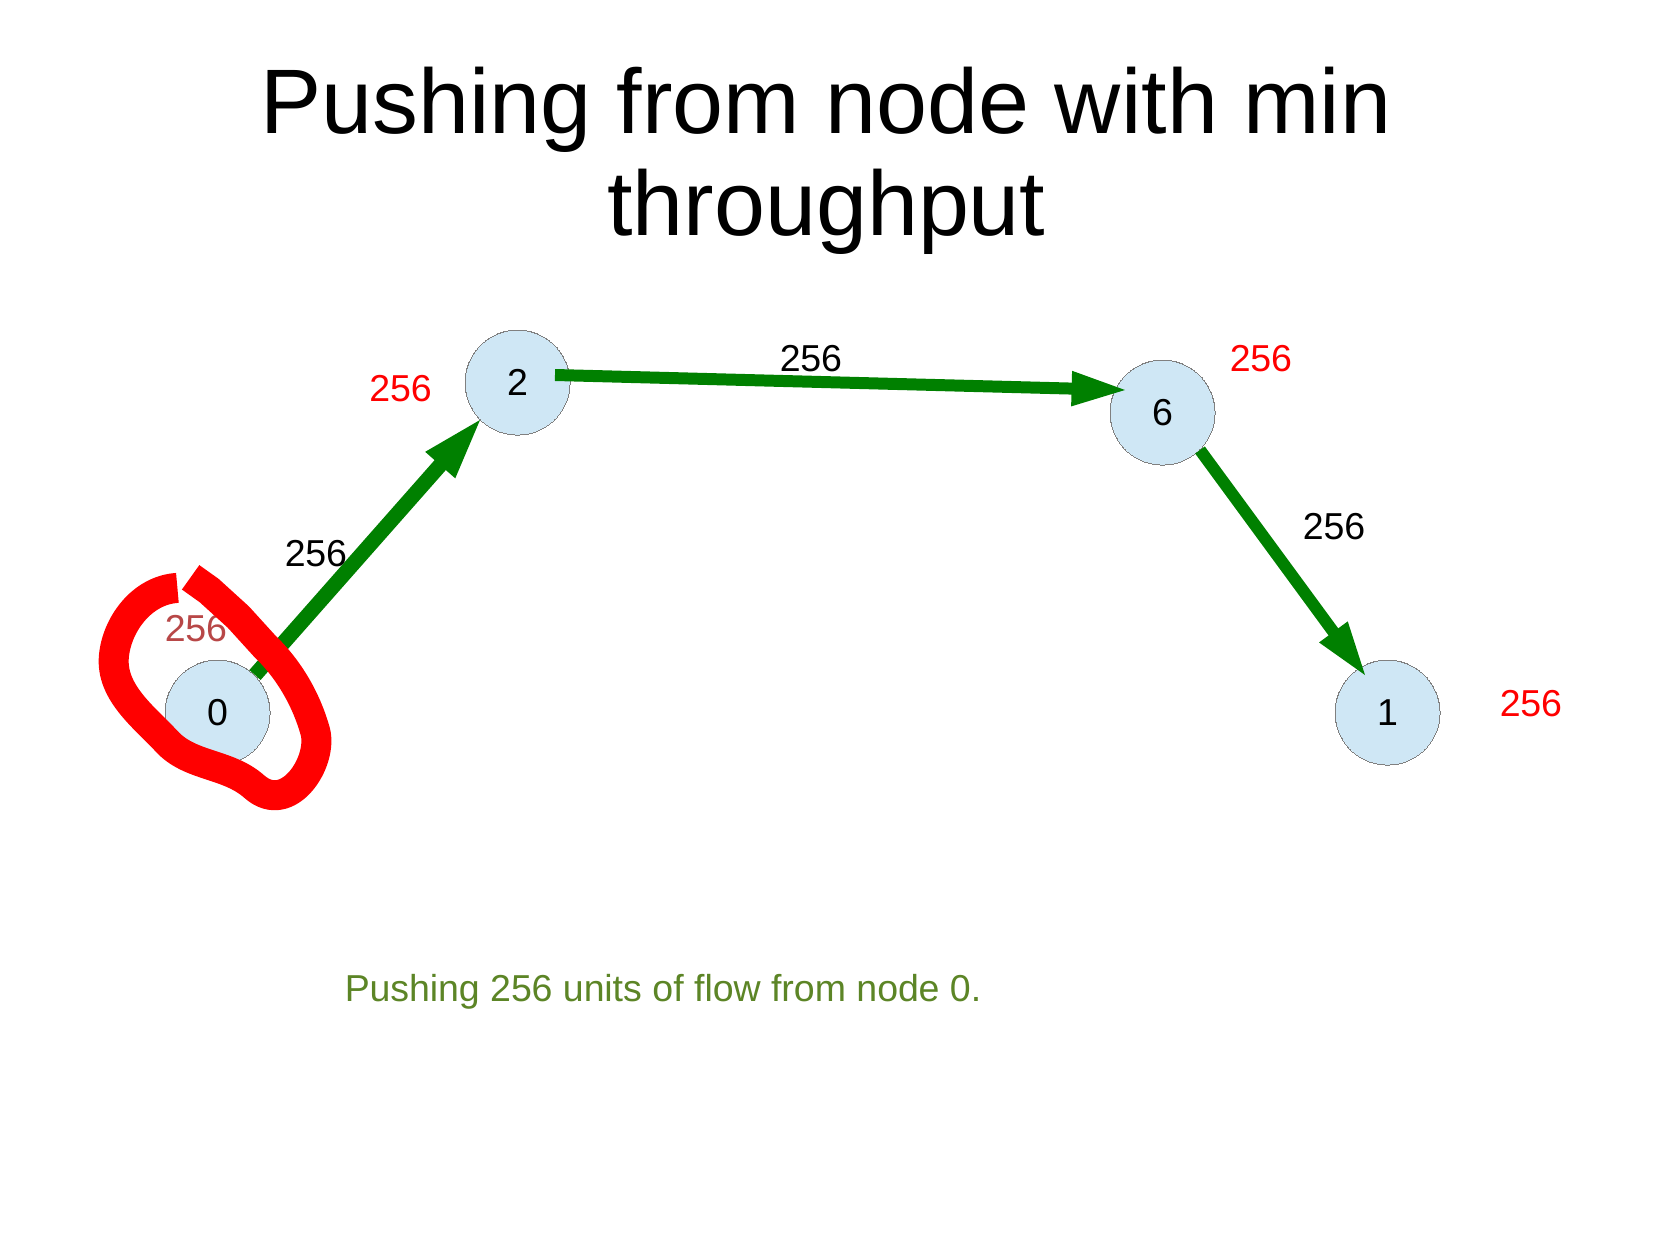

# Pushing from node with min throughput
2
256
256
256
6
256
256
256
0
1
256
Pushing 256 units of flow from node 0.